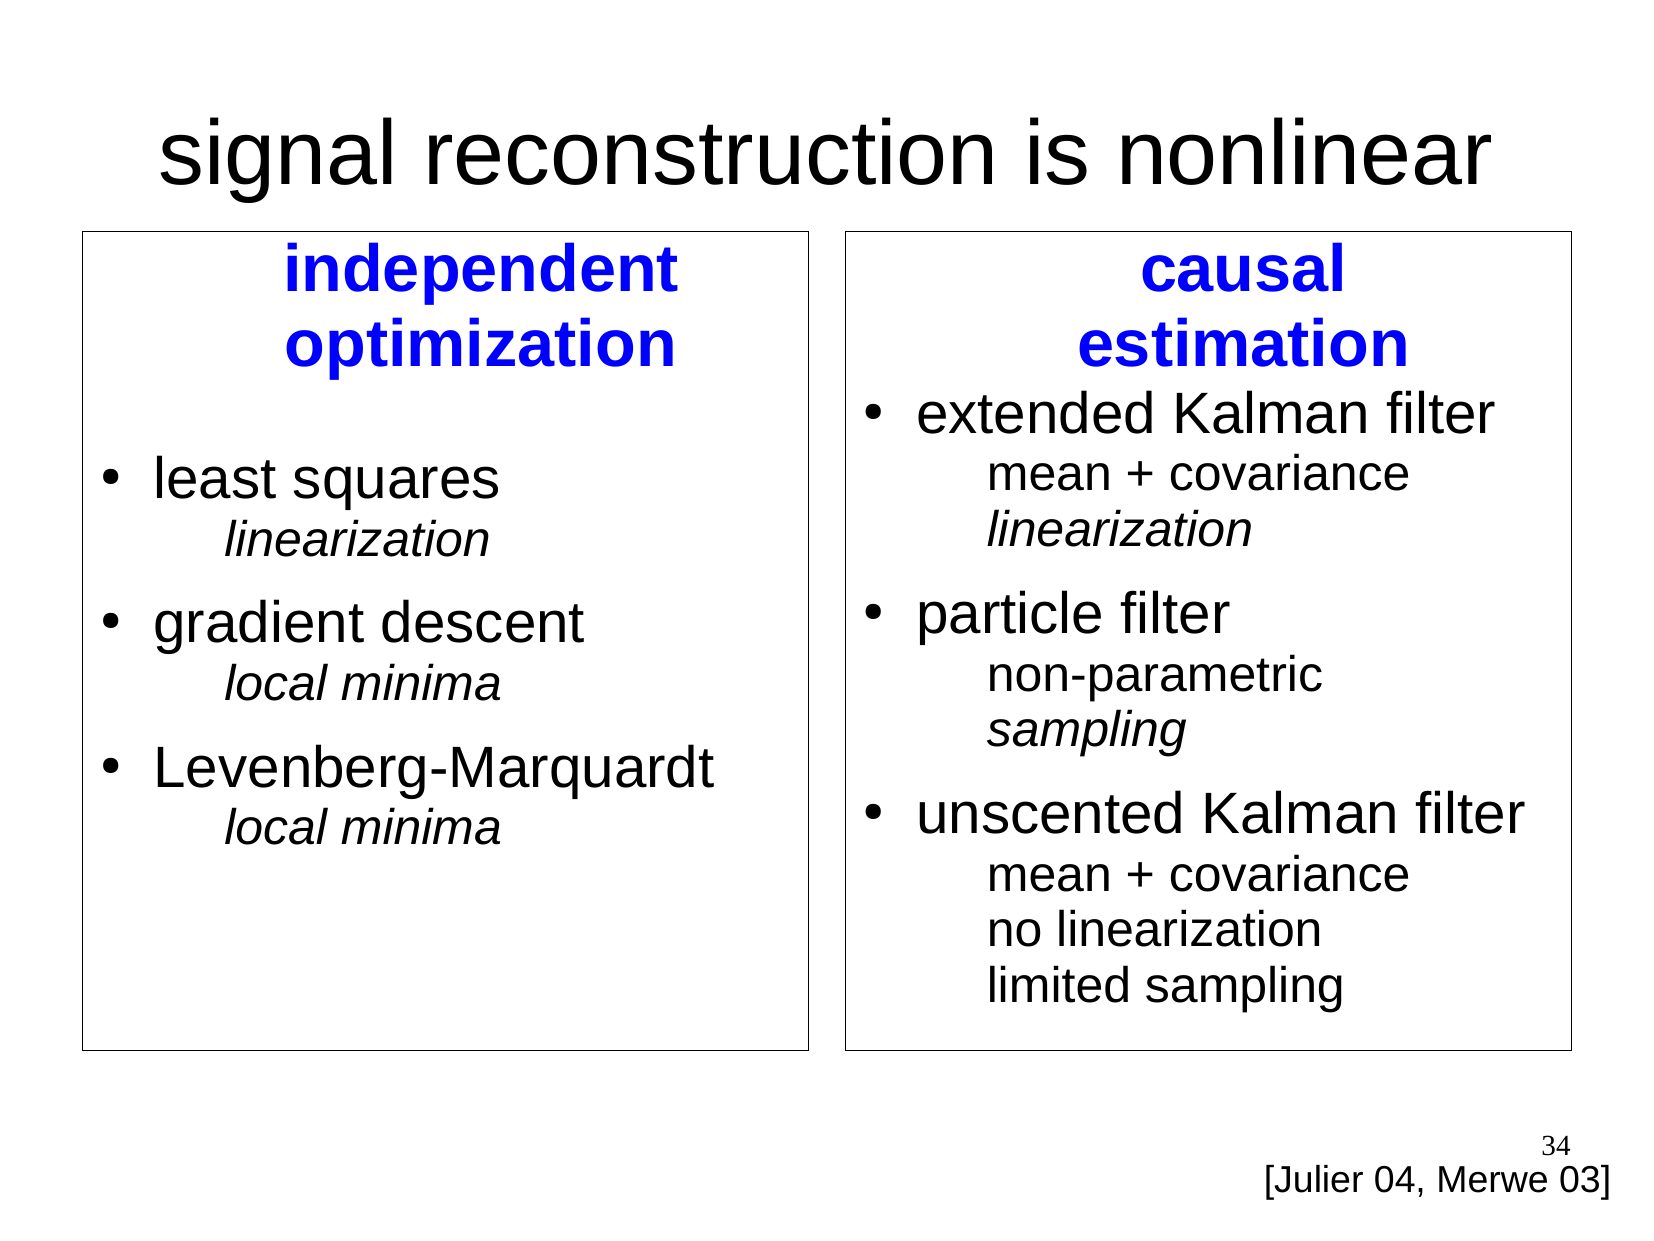

# signal reconstruction is nonlinear
independent optimization
least squares
linearization
gradient descent
local minima
Levenberg-Marquardt
local minima
causal
estimation
extended Kalman filter
mean + covariance
linearization
particle filter
non-parametric
sampling
unscented Kalman filter
mean + covariance
no linearization
limited sampling
34
[Julier 04, Merwe 03]